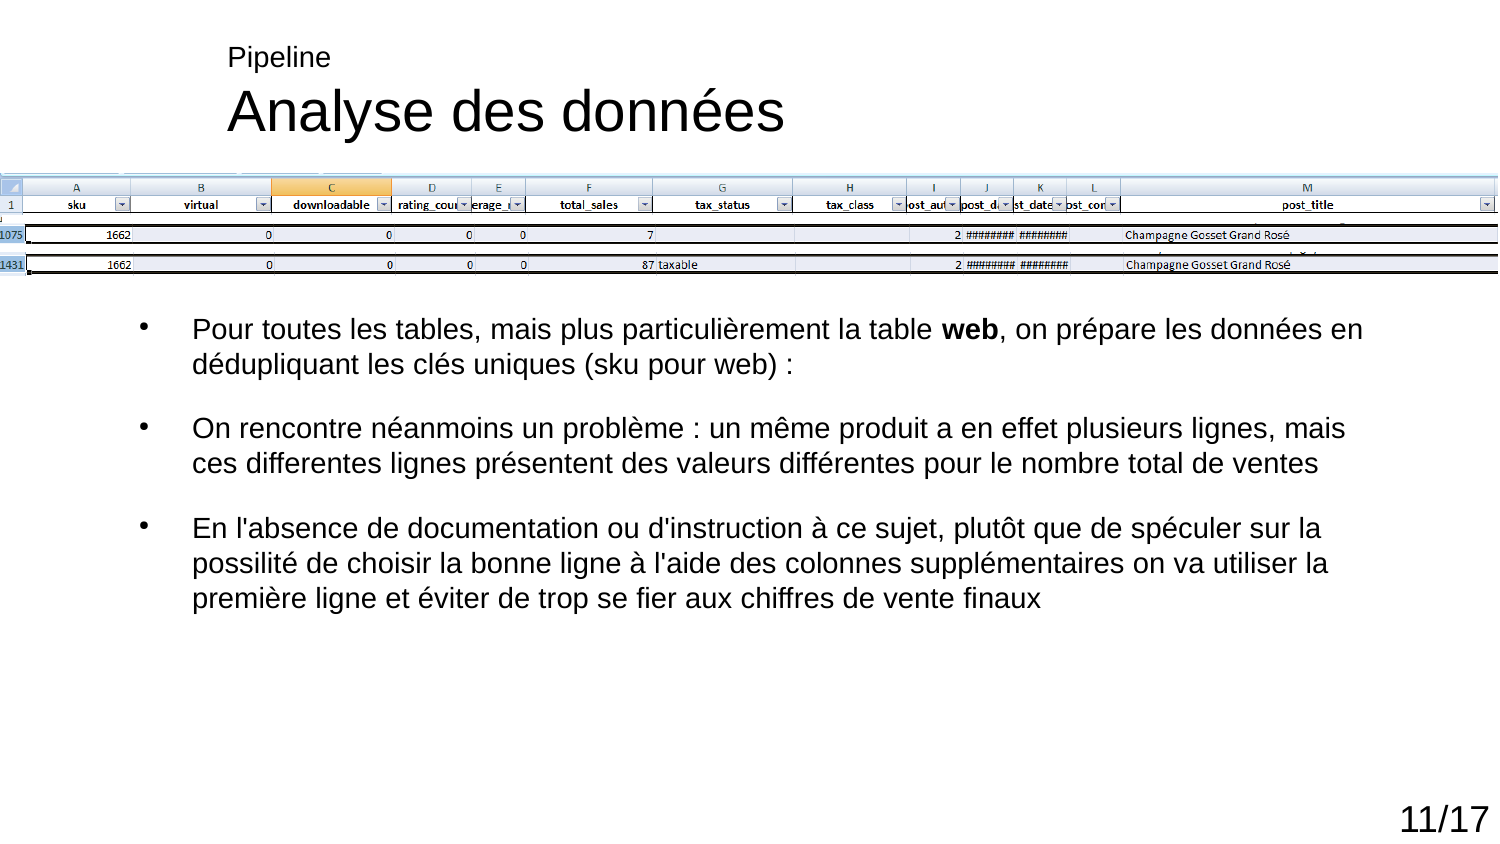

# Pipeline Analyse des données
Pour toutes les tables, mais plus particulièrement la table web, on prépare les données en dédupliquant les clés uniques (sku pour web) :
On rencontre néanmoins un problème : un même produit a en effet plusieurs lignes, mais ces differentes lignes présentent des valeurs différentes pour le nombre total de ventes
En l'absence de documentation ou d'instruction à ce sujet, plutôt que de spéculer sur la possilité de choisir la bonne ligne à l'aide des colonnes supplémentaires on va utiliser la première ligne et éviter de trop se fier aux chiffres de vente finaux
11/17